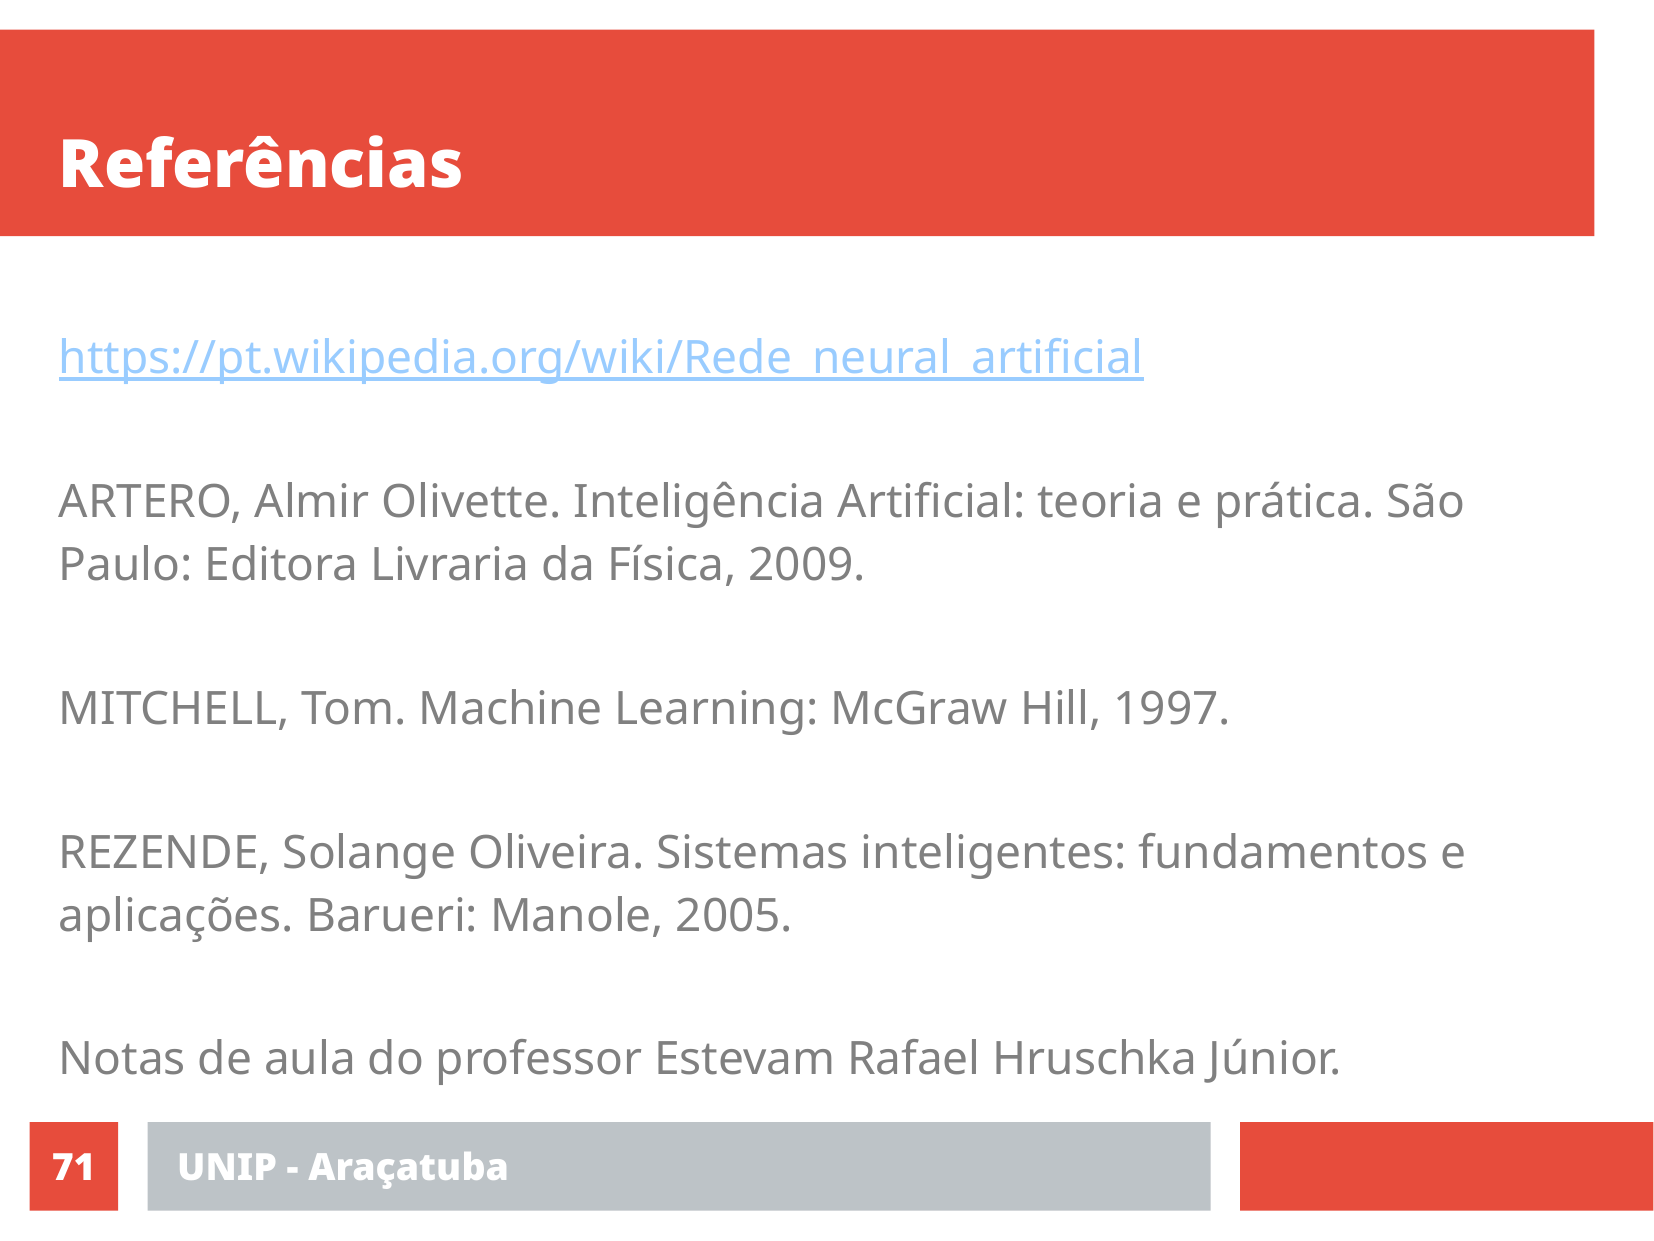

# Referências
https://pt.wikipedia.org/wiki/Rede_neural_artificial
ARTERO, Almir Olivette. Inteligência Artificial: teoria e prática. São Paulo: Editora Livraria da Física, 2009.
MITCHELL, Tom. Machine Learning: McGraw Hill, 1997.
REZENDE, Solange Oliveira. Sistemas inteligentes: fundamentos e aplicações. Barueri: Manole, 2005.
Notas de aula do professor Estevam Rafael Hruschka Júnior.
71
UNIP - Araçatuba